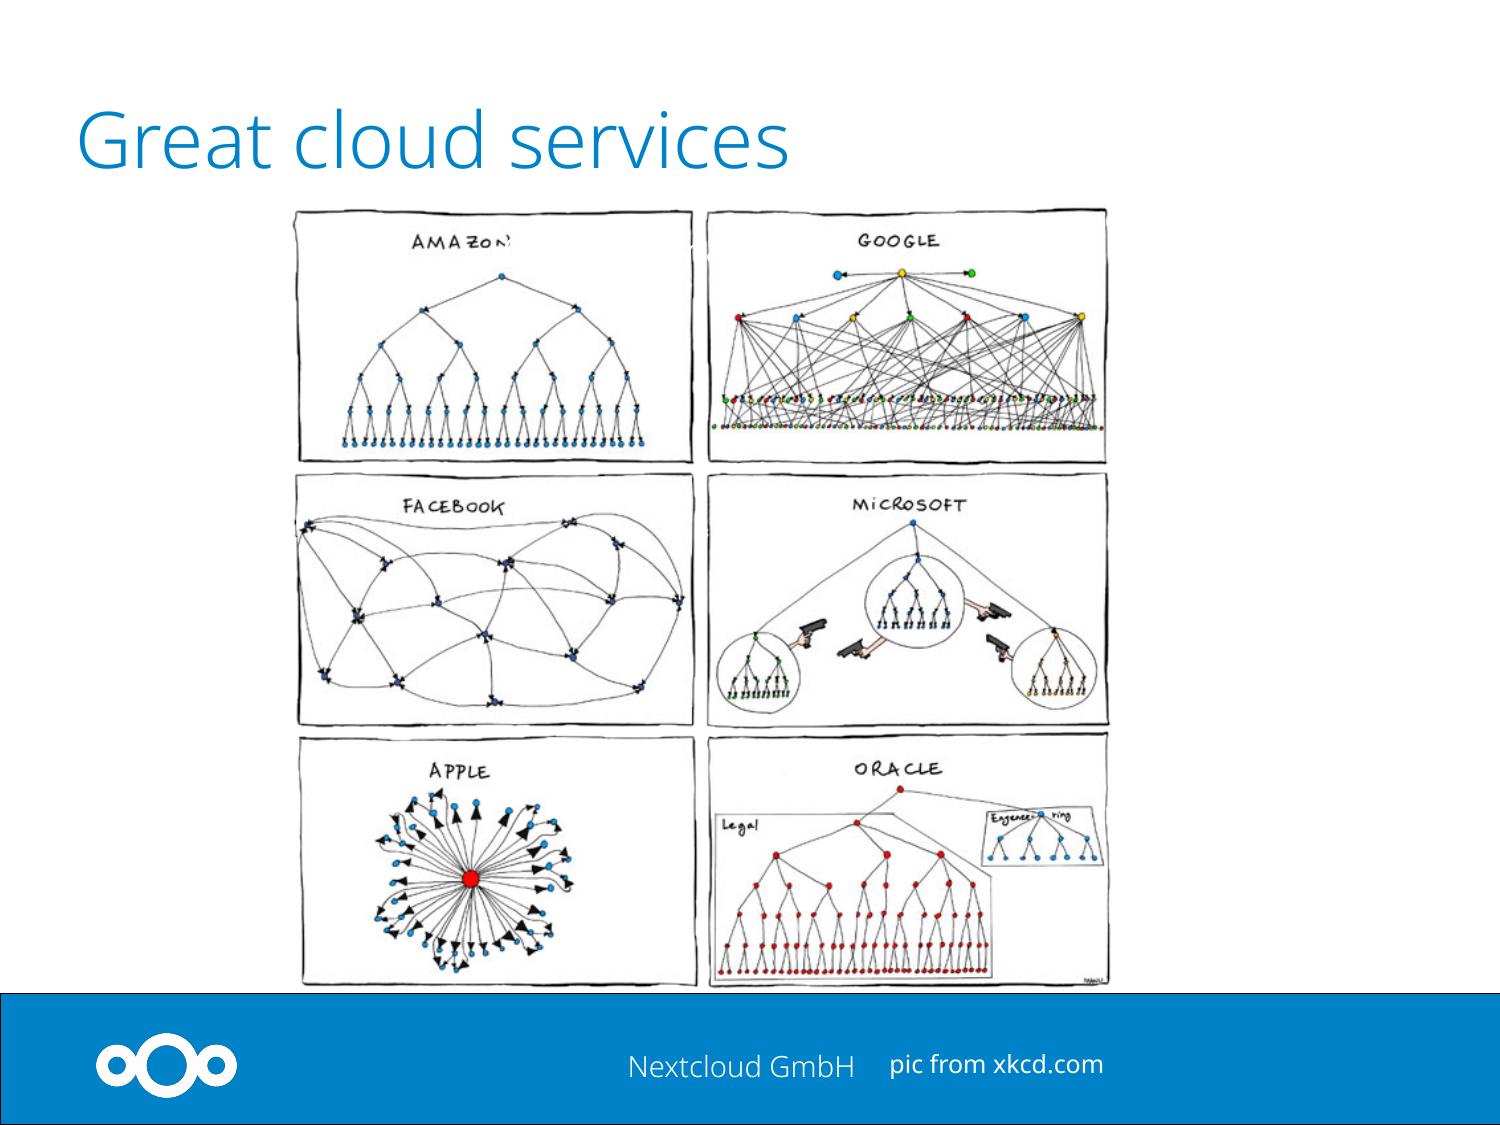

# Great cloud services
Organizational charts
pic from xkcd.com